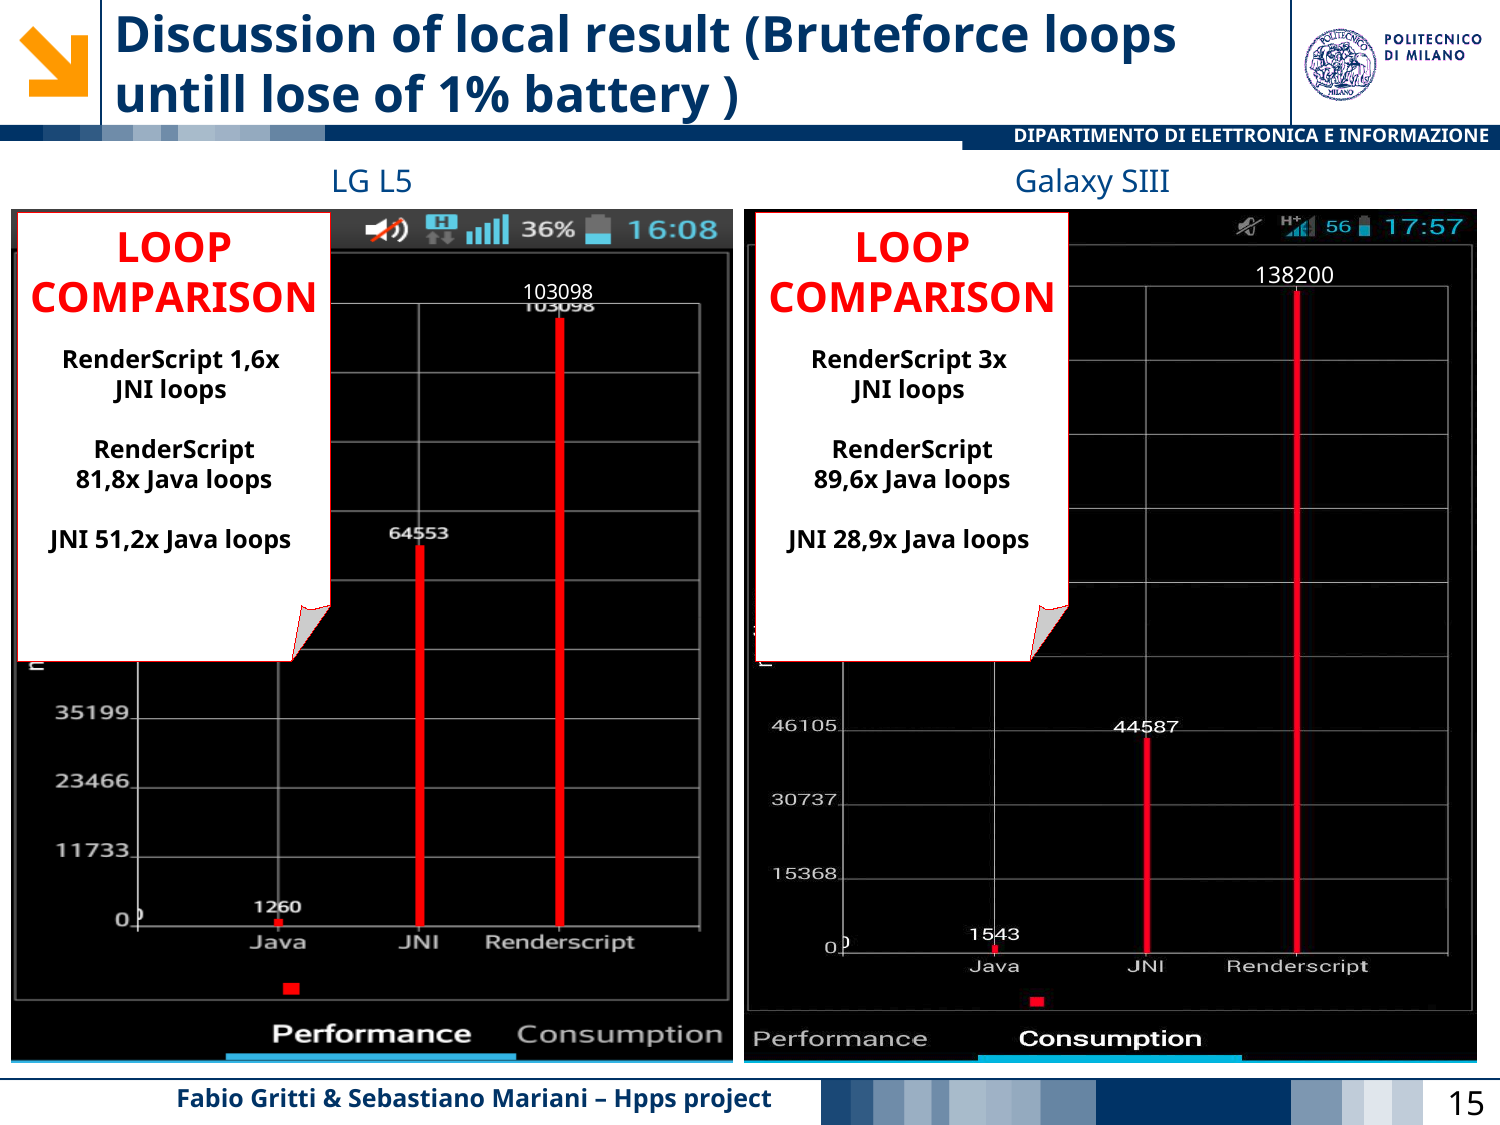

# Discussion of local result (Bruteforce loops untill lose of 1% battery )
LG L5
Galaxy SIII
 LOOP
COMPARISON
RenderScript 1,6x
JNI loops
RenderScript
81,8x Java loops
JNI 51,2x Java loops
 LOOP
COMPARISON
RenderScript 3x
JNI loops
RenderScript
89,6x Java loops
JNI 28,9x Java loops
138200
1
103098
1
1
Fabio Gritti & Sebastiano Mariani – Hpps project